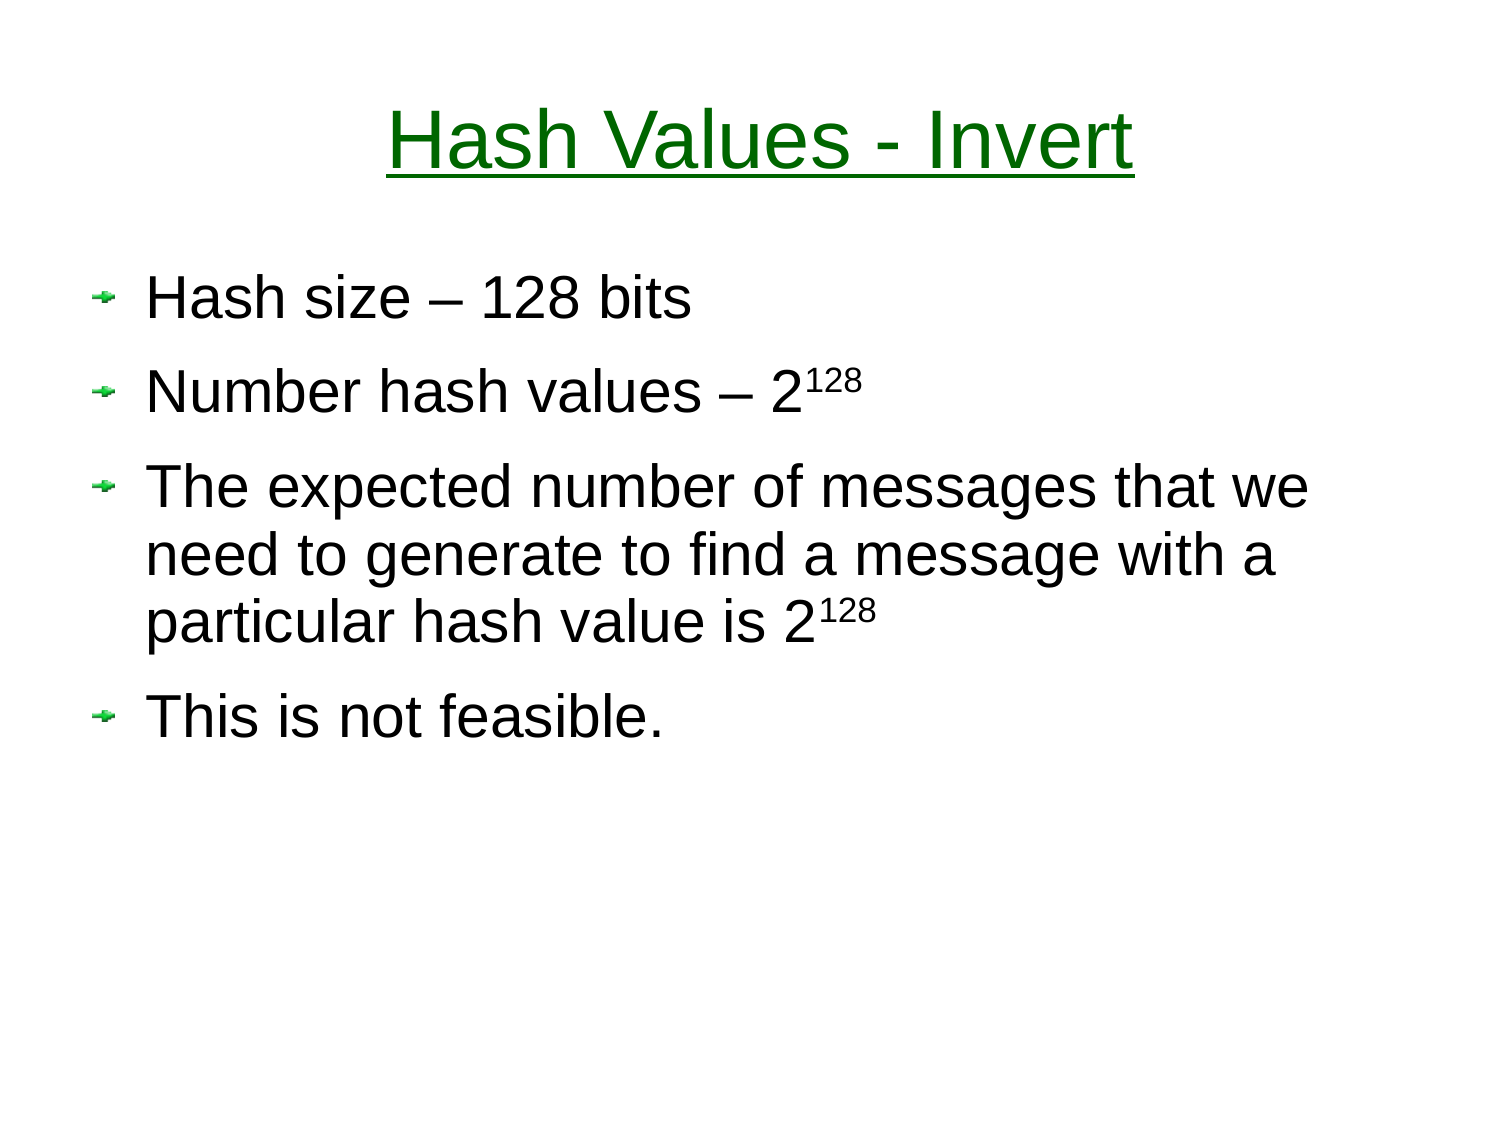

# Hash Values - Invert
Hash size – 128 bits
Number hash values – 2128
The expected number of messages that we need to generate to find a message with a particular hash value is 2128
This is not feasible.